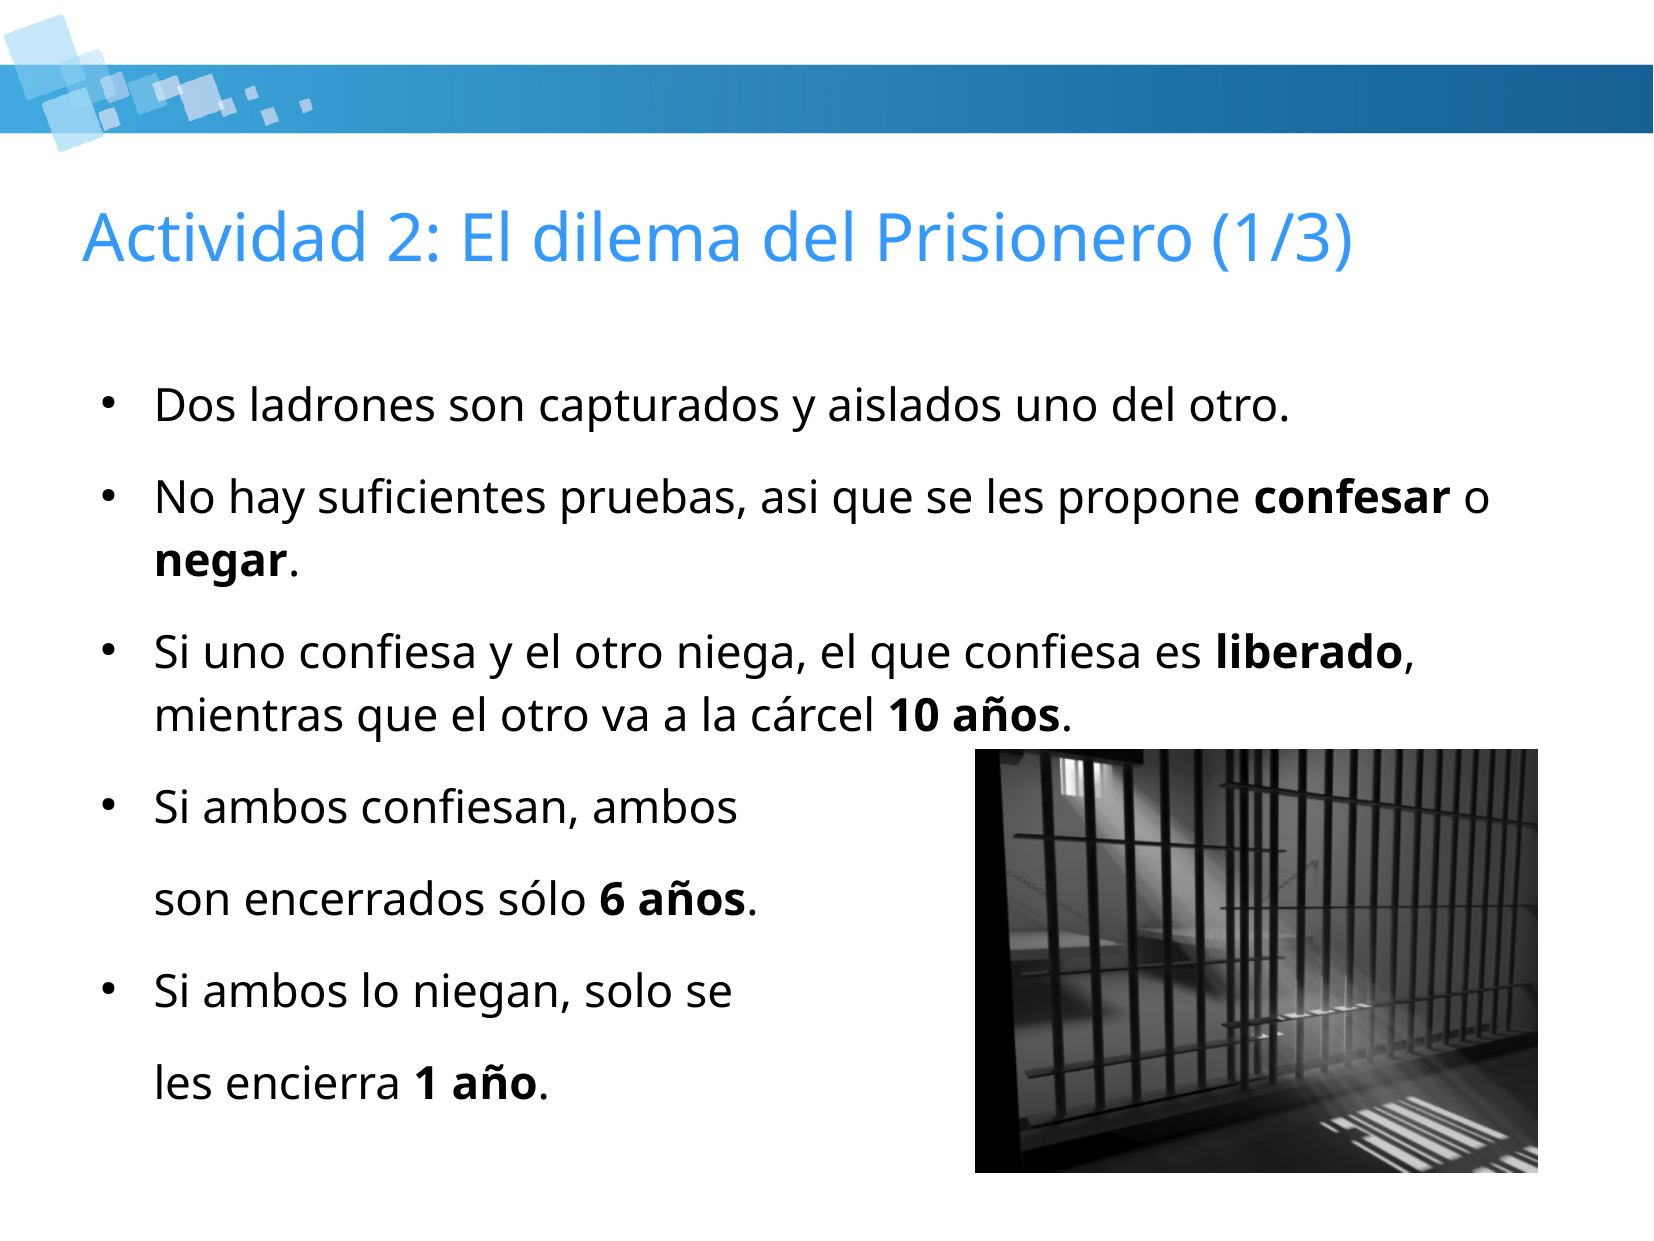

# Actividad 2: El dilema del Prisionero (1/3)
Dos ladrones son capturados y aislados uno del otro.
No hay suficientes pruebas, asi que se les propone confesar o negar.
Si uno confiesa y el otro niega, el que confiesa es liberado, mientras que el otro va a la cárcel 10 años.
Si ambos confiesan, ambos
son encerrados sólo 6 años.
Si ambos lo niegan, solo se
les encierra 1 año.